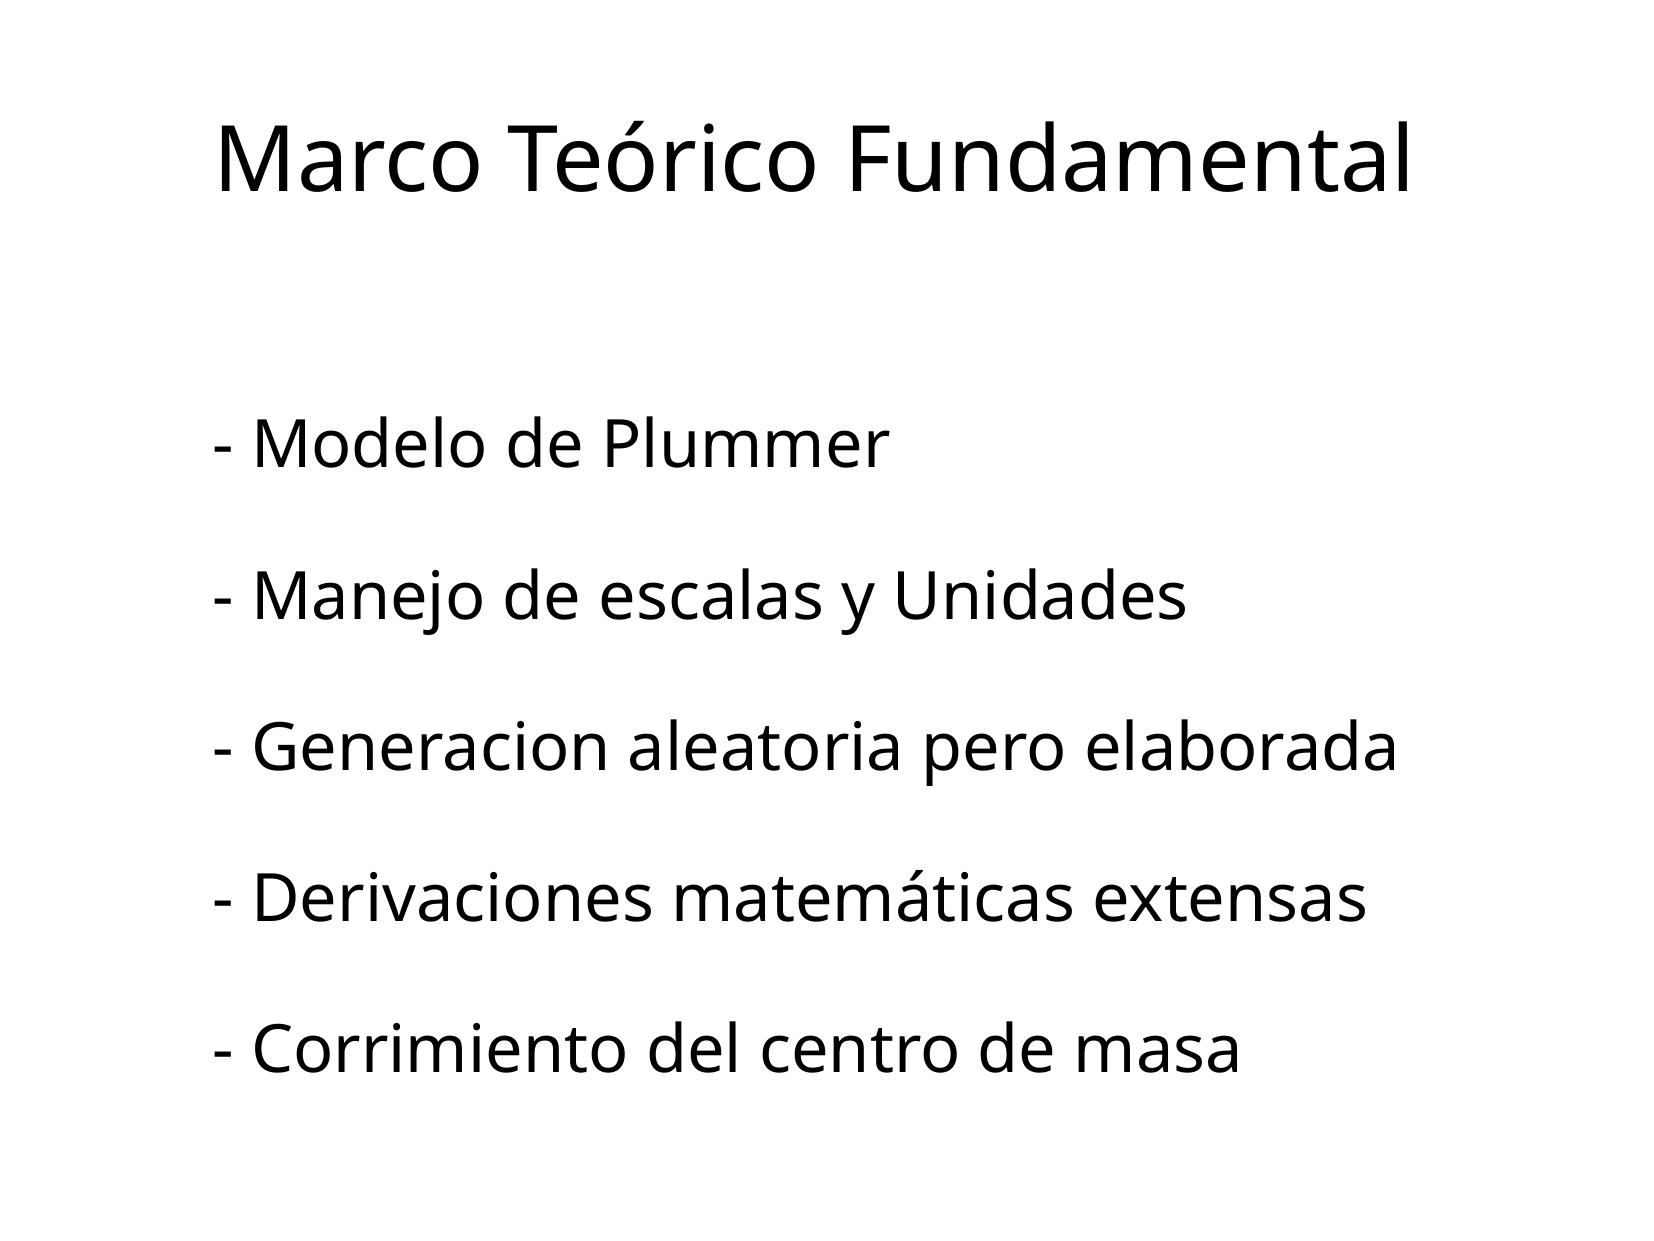

# Marco Teórico Fundamental
- Modelo de Plummer
- Manejo de escalas y Unidades
- Generacion aleatoria pero elaborada
- Derivaciones matemáticas extensas
- Corrimiento del centro de masa